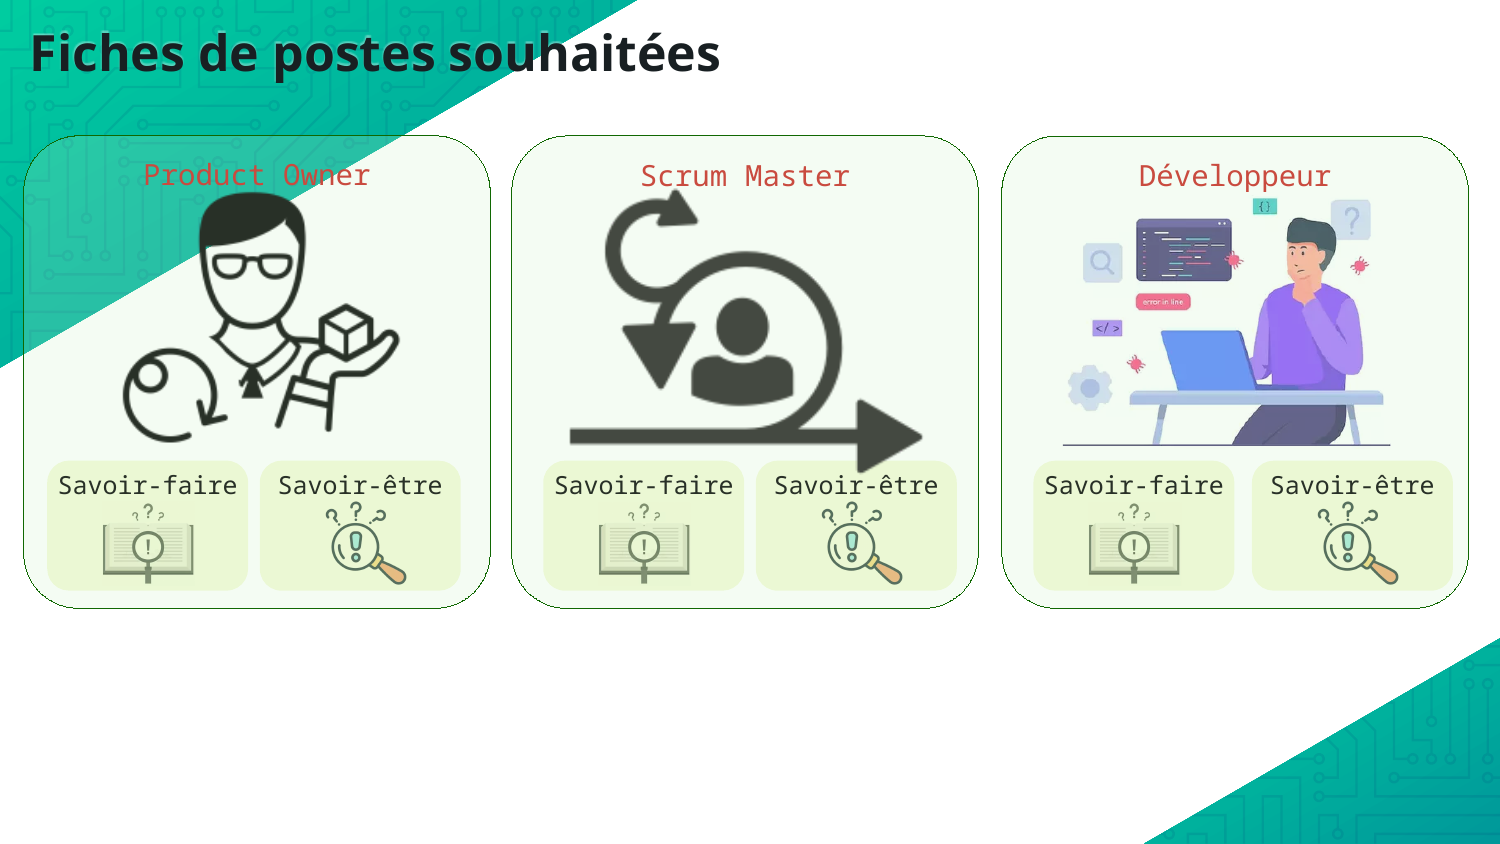

# Fiches de postes souhaitées
Product Owner
Scrum Master
Développeur
Savoir-faire
Savoir-faire
Savoir-faire
Savoir-être
Savoir-être
Savoir-être